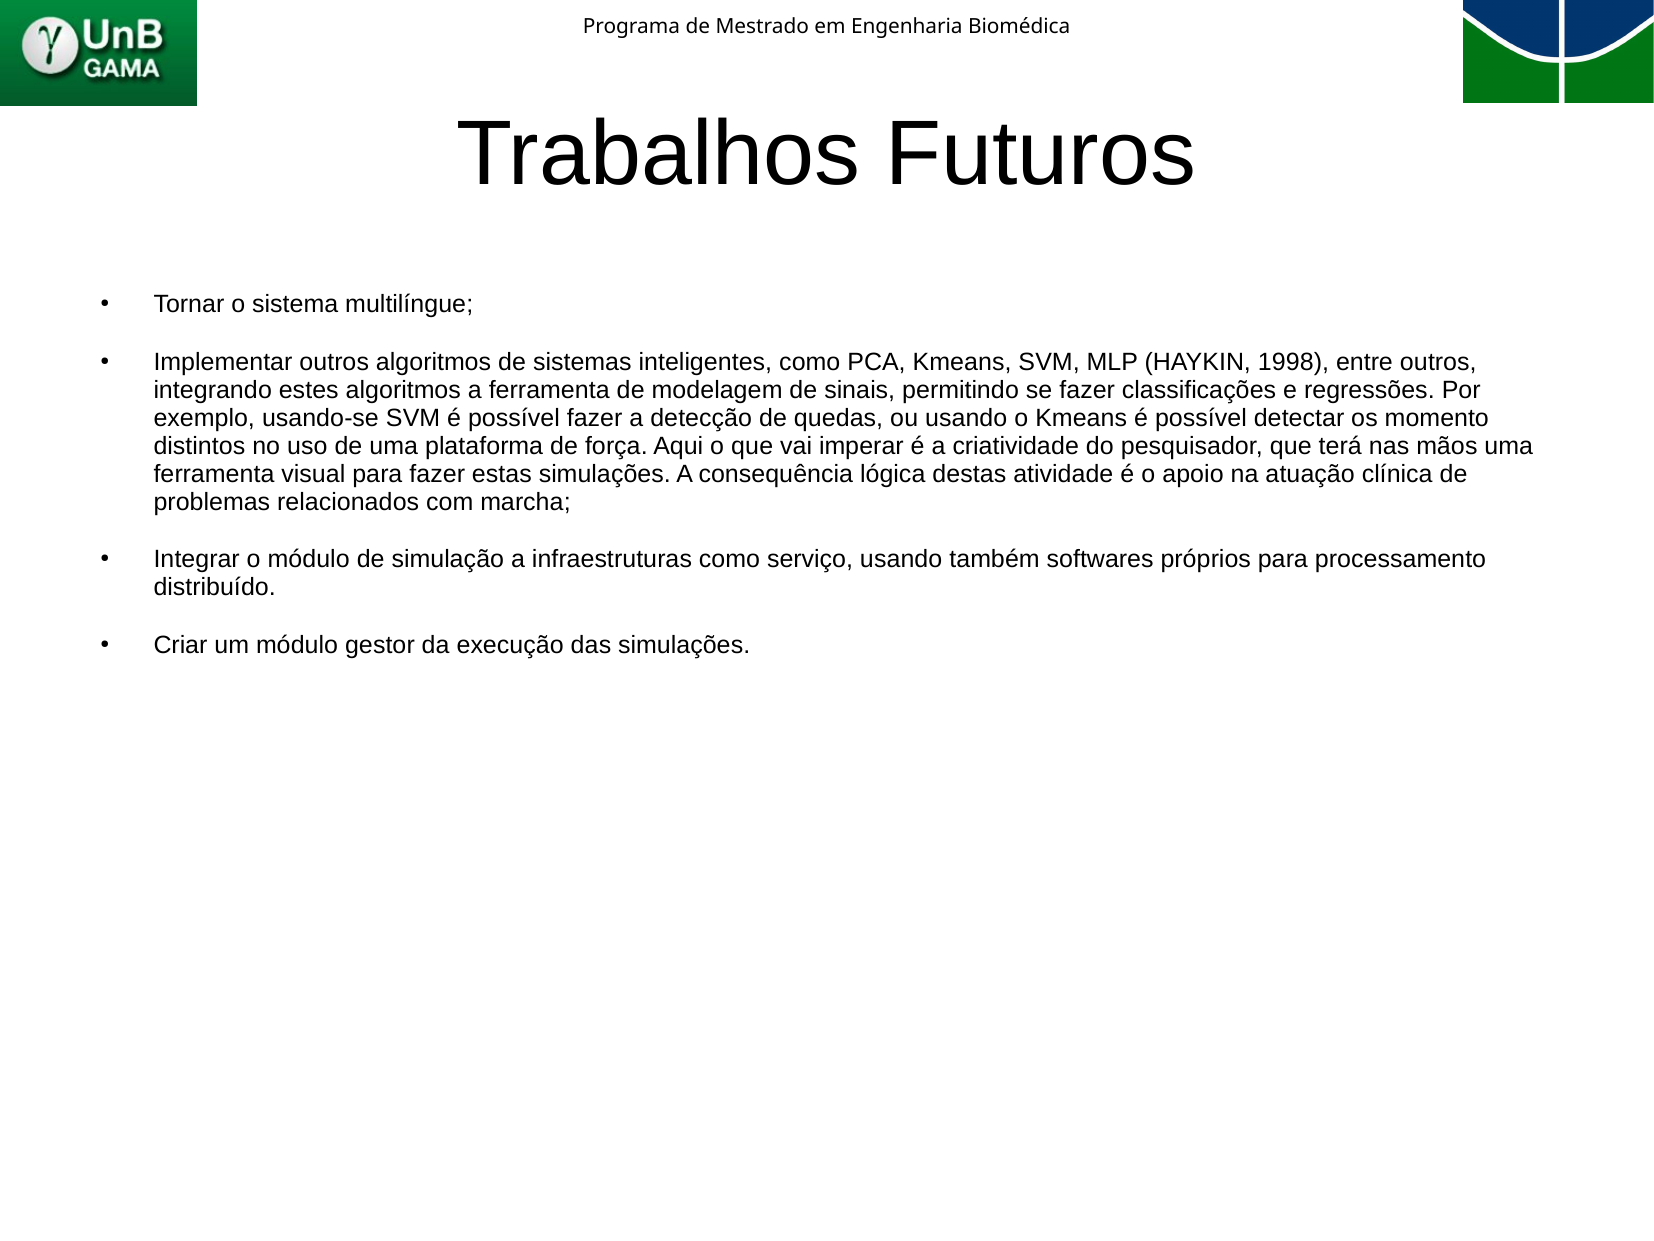

# Trabalhos Futuros
Tornar o sistema multilíngue;
Implementar outros algoritmos de sistemas inteligentes, como PCA, Kmeans, SVM, MLP (HAYKIN, 1998), entre outros, integrando estes algoritmos a ferramenta de modelagem de sinais, permitindo se fazer classificações e regressões. Por exemplo, usando-se SVM é possível fazer a detecção de quedas, ou usando o Kmeans é possível detectar os momento distintos no uso de uma plataforma de força. Aqui o que vai imperar é a criatividade do pesquisador, que terá nas mãos uma ferramenta visual para fazer estas simulações. A consequência lógica destas atividade é o apoio na atuação clínica de problemas relacionados com marcha;
Integrar o módulo de simulação a infraestruturas como serviço, usando também softwares próprios para processamento distribuído.
Criar um módulo gestor da execução das simulações.